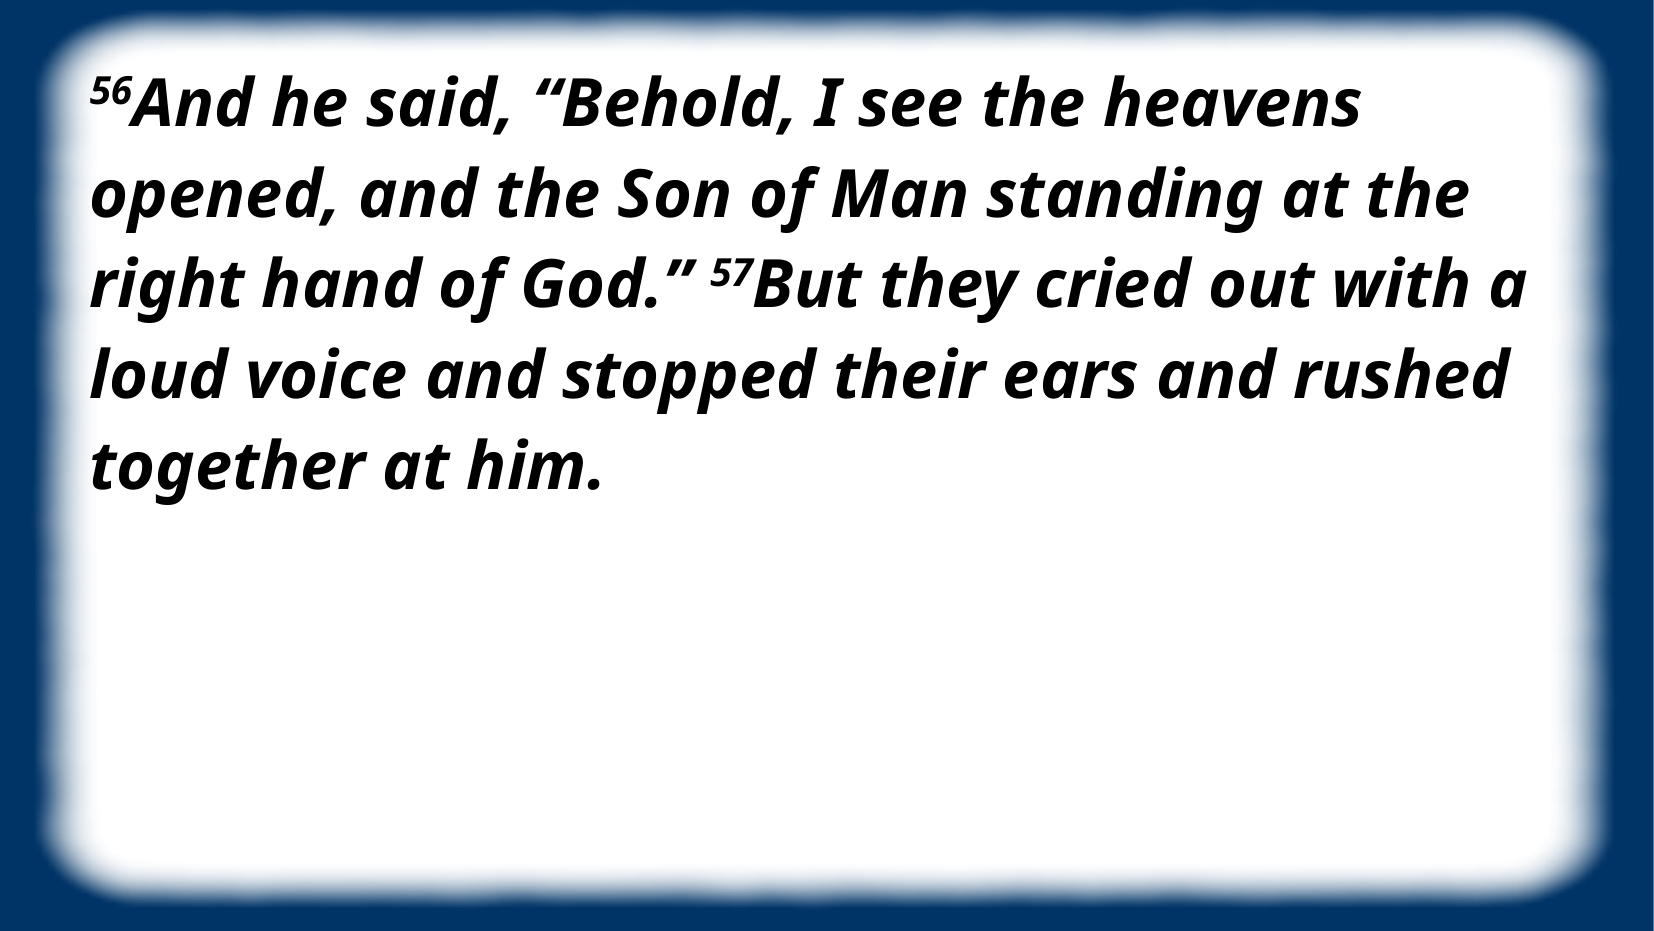

56And he said, “Behold, I see the heavens opened, and the Son of Man standing at the right hand of God.” 57But they cried out with a loud voice and stopped their ears and rushed together at him.